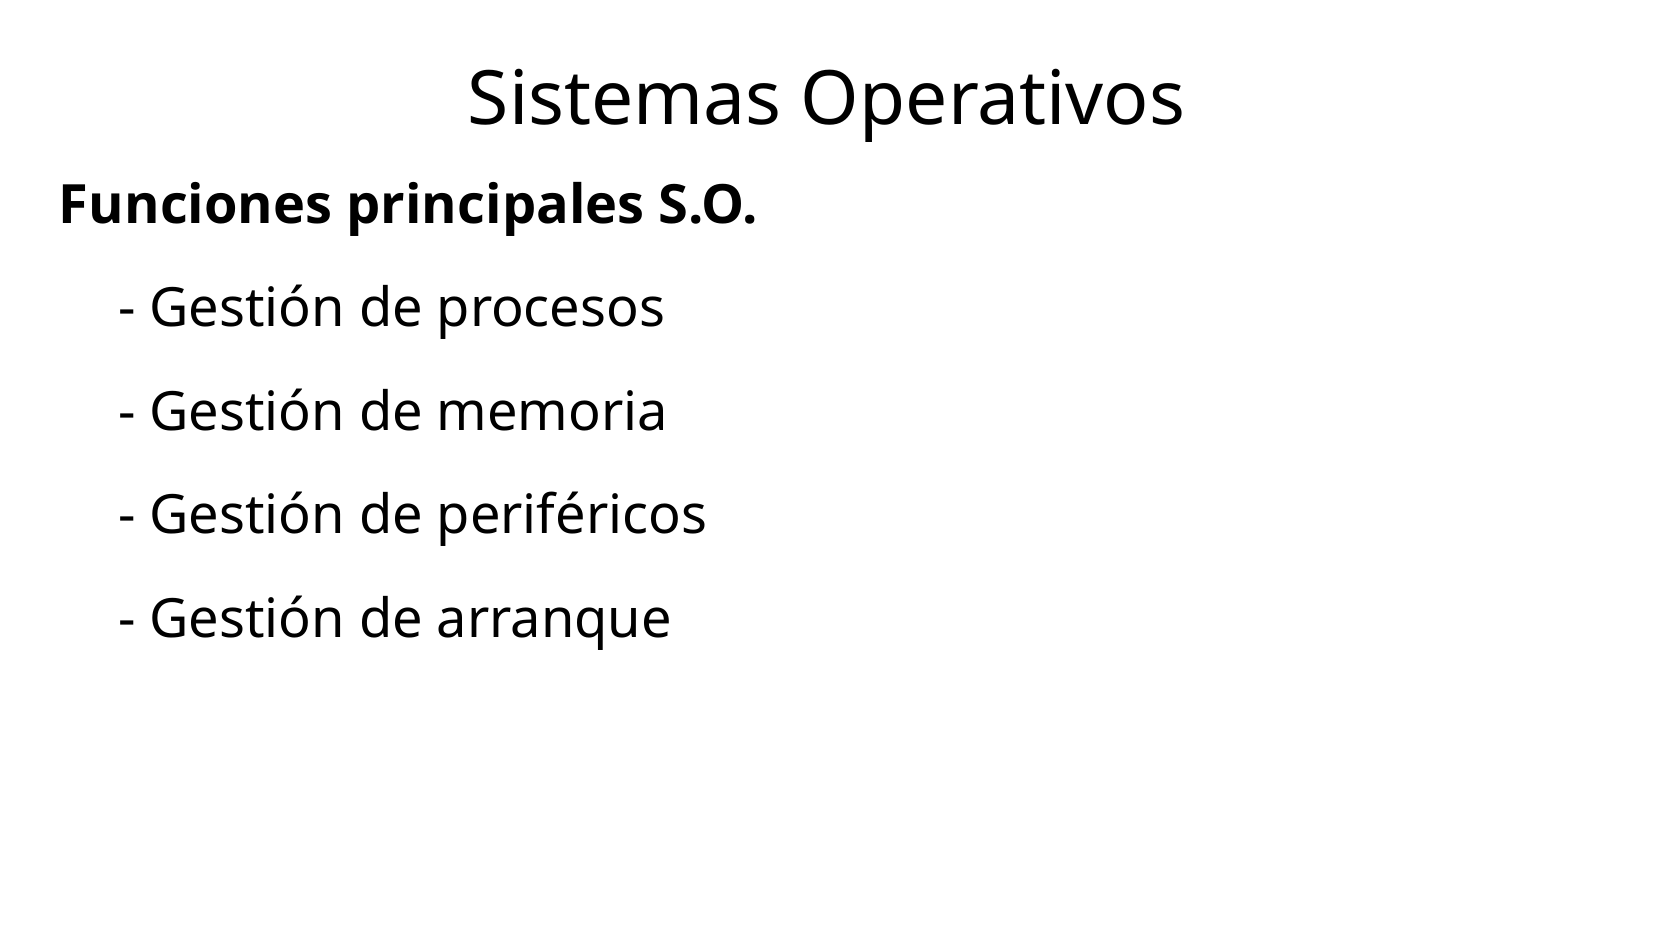

# Sistemas Operativos
Funciones principales S.O.
- Gestión de procesos
- Gestión de memoria
- Gestión de periféricos
- Gestión de arranque